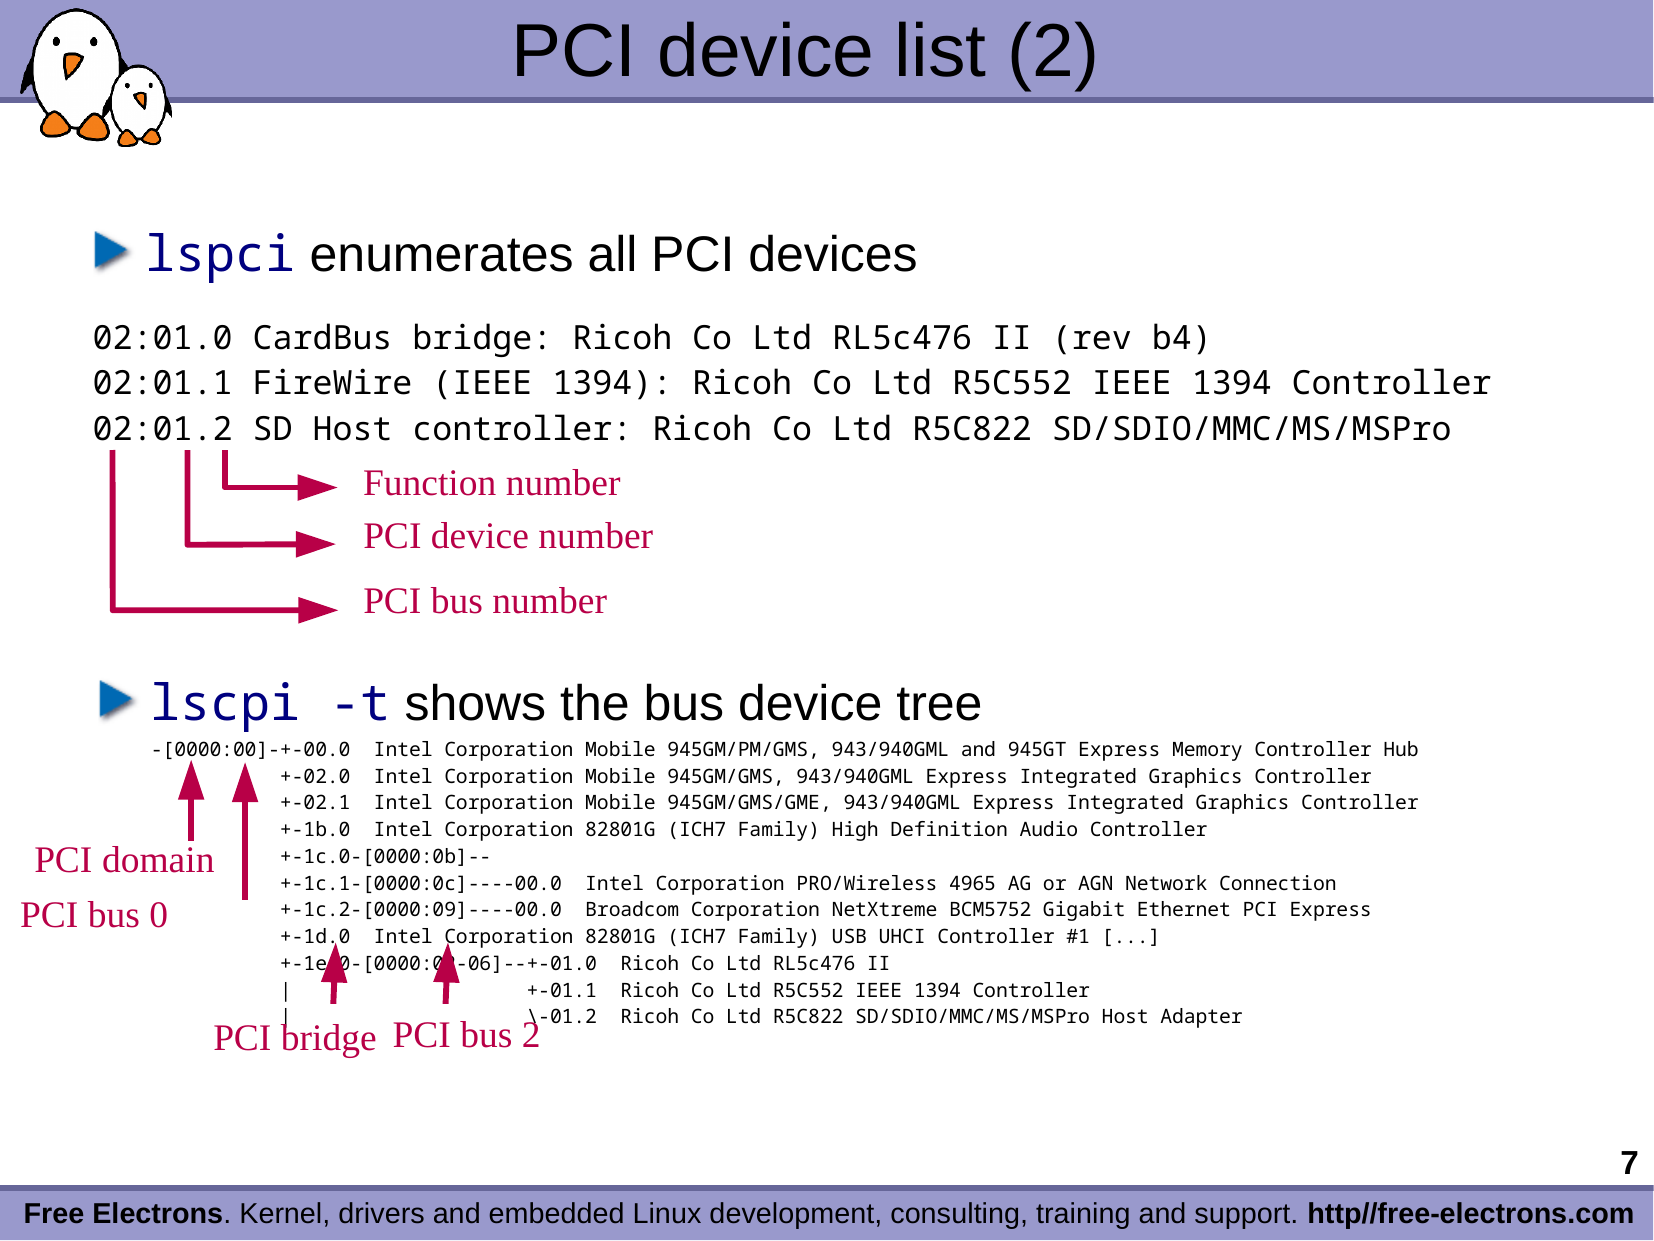

# PCI device list (2)
lspci enumerates all PCI devices
02:01.0 CardBus bridge: Ricoh Co Ltd RL5c476 II (rev b4)
02:01.1 FireWire (IEEE 1394): Ricoh Co Ltd R5C552 IEEE 1394 Controller
02:01.2 SD Host controller: Ricoh Co Ltd R5C822 SD/SDIO/MMC/MS/MSPro
Function number
PCI device number
PCI bus number
lscpi -t shows the bus device tree
-[0000:00]-+-00.0 Intel Corporation Mobile 945GM/PM/GMS, 943/940GML and 945GT Express Memory Controller Hub
 +-02.0 Intel Corporation Mobile 945GM/GMS, 943/940GML Express Integrated Graphics Controller
 +-02.1 Intel Corporation Mobile 945GM/GMS/GME, 943/940GML Express Integrated Graphics Controller
 +-1b.0 Intel Corporation 82801G (ICH7 Family) High Definition Audio Controller
 +-1c.0-[0000:0b]--
 +-1c.1-[0000:0c]----00.0 Intel Corporation PRO/Wireless 4965 AG or AGN Network Connection
 +-1c.2-[0000:09]----00.0 Broadcom Corporation NetXtreme BCM5752 Gigabit Ethernet PCI Express
 +-1d.0 Intel Corporation 82801G (ICH7 Family) USB UHCI Controller #1 [...]
 +-1e.0-[0000:02-06]--+-01.0 Ricoh Co Ltd RL5c476 II
 | +-01.1 Ricoh Co Ltd R5C552 IEEE 1394 Controller
 | \-01.2 Ricoh Co Ltd R5C822 SD/SDIO/MMC/MS/MSPro Host Adapter
PCI domain
PCI bus 0
PCI bus 2
PCI bridge